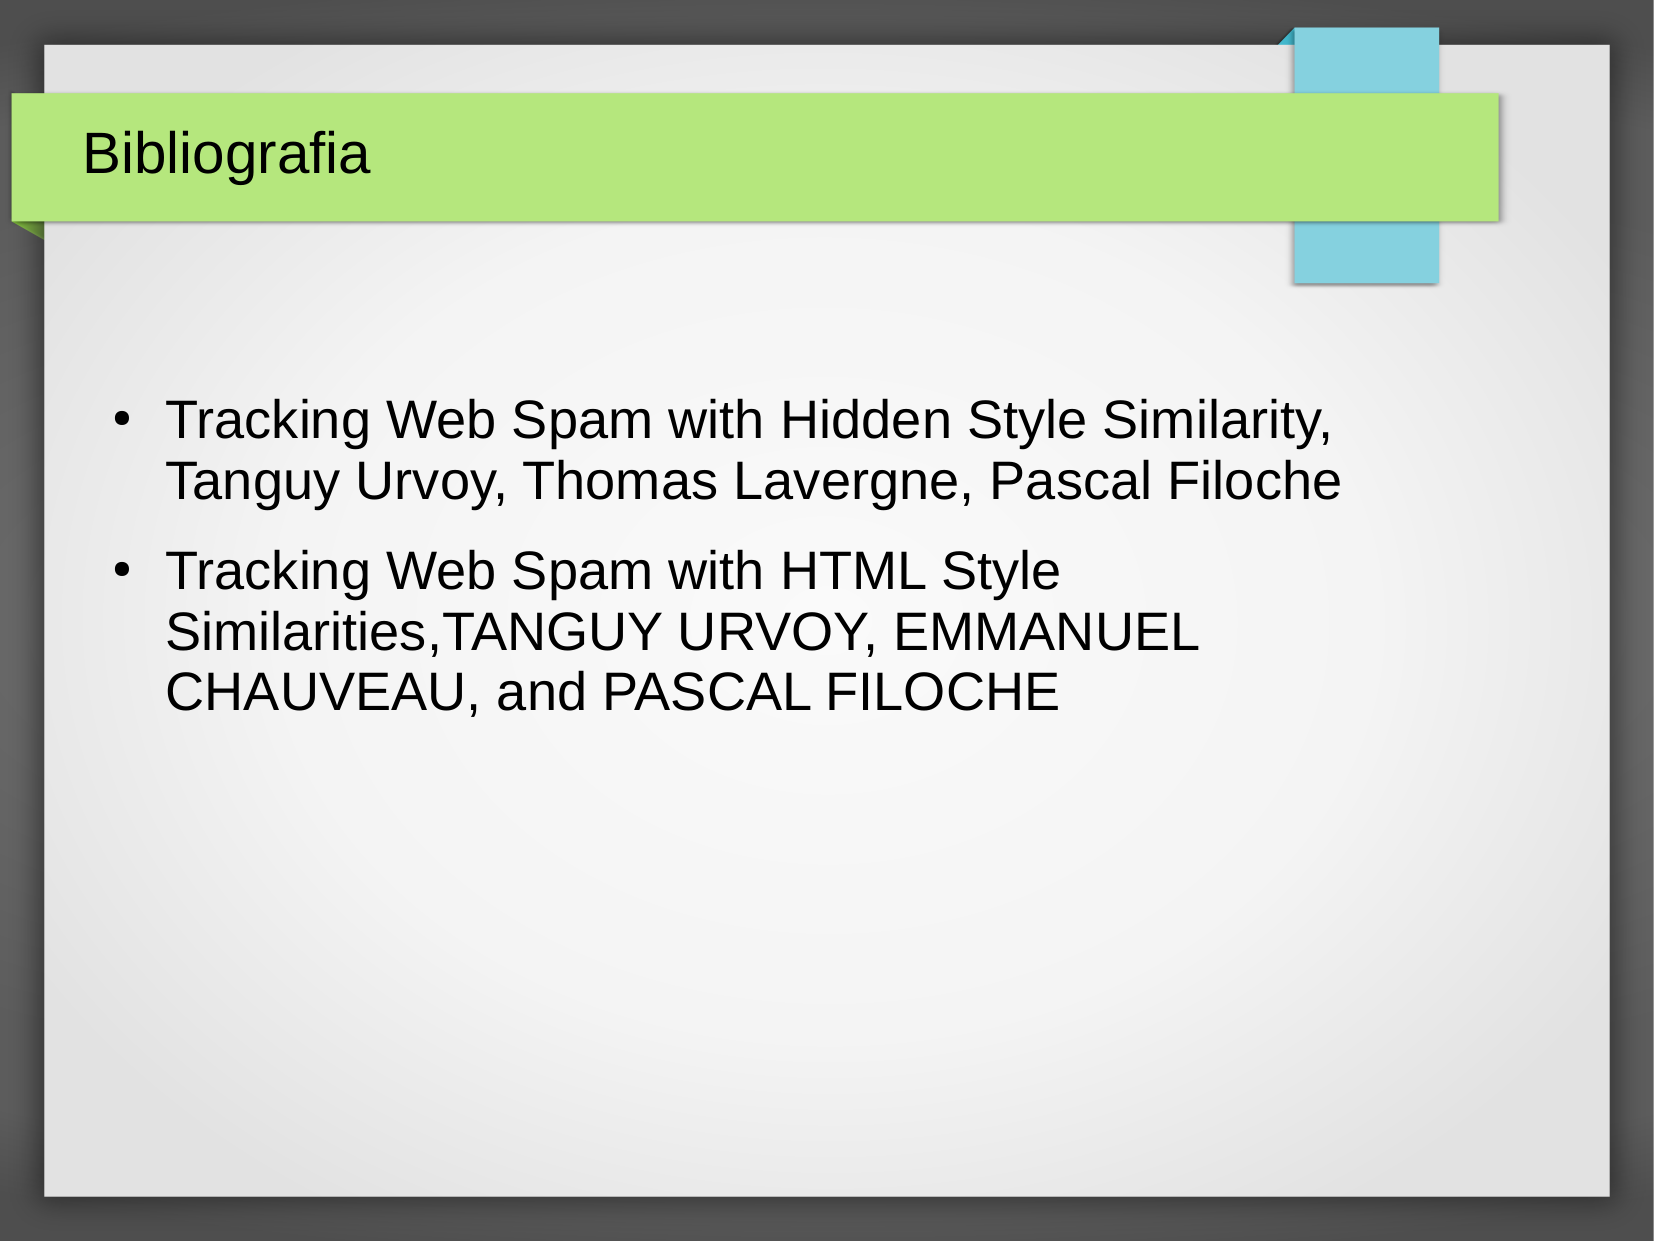

# Bibliografia
Tracking Web Spam with Hidden Style Similarity, Tanguy Urvoy, Thomas Lavergne, Pascal Filoche
Tracking Web Spam with HTML Style Similarities,TANGUY URVOY, EMMANUEL CHAUVEAU, and PASCAL FILOCHE